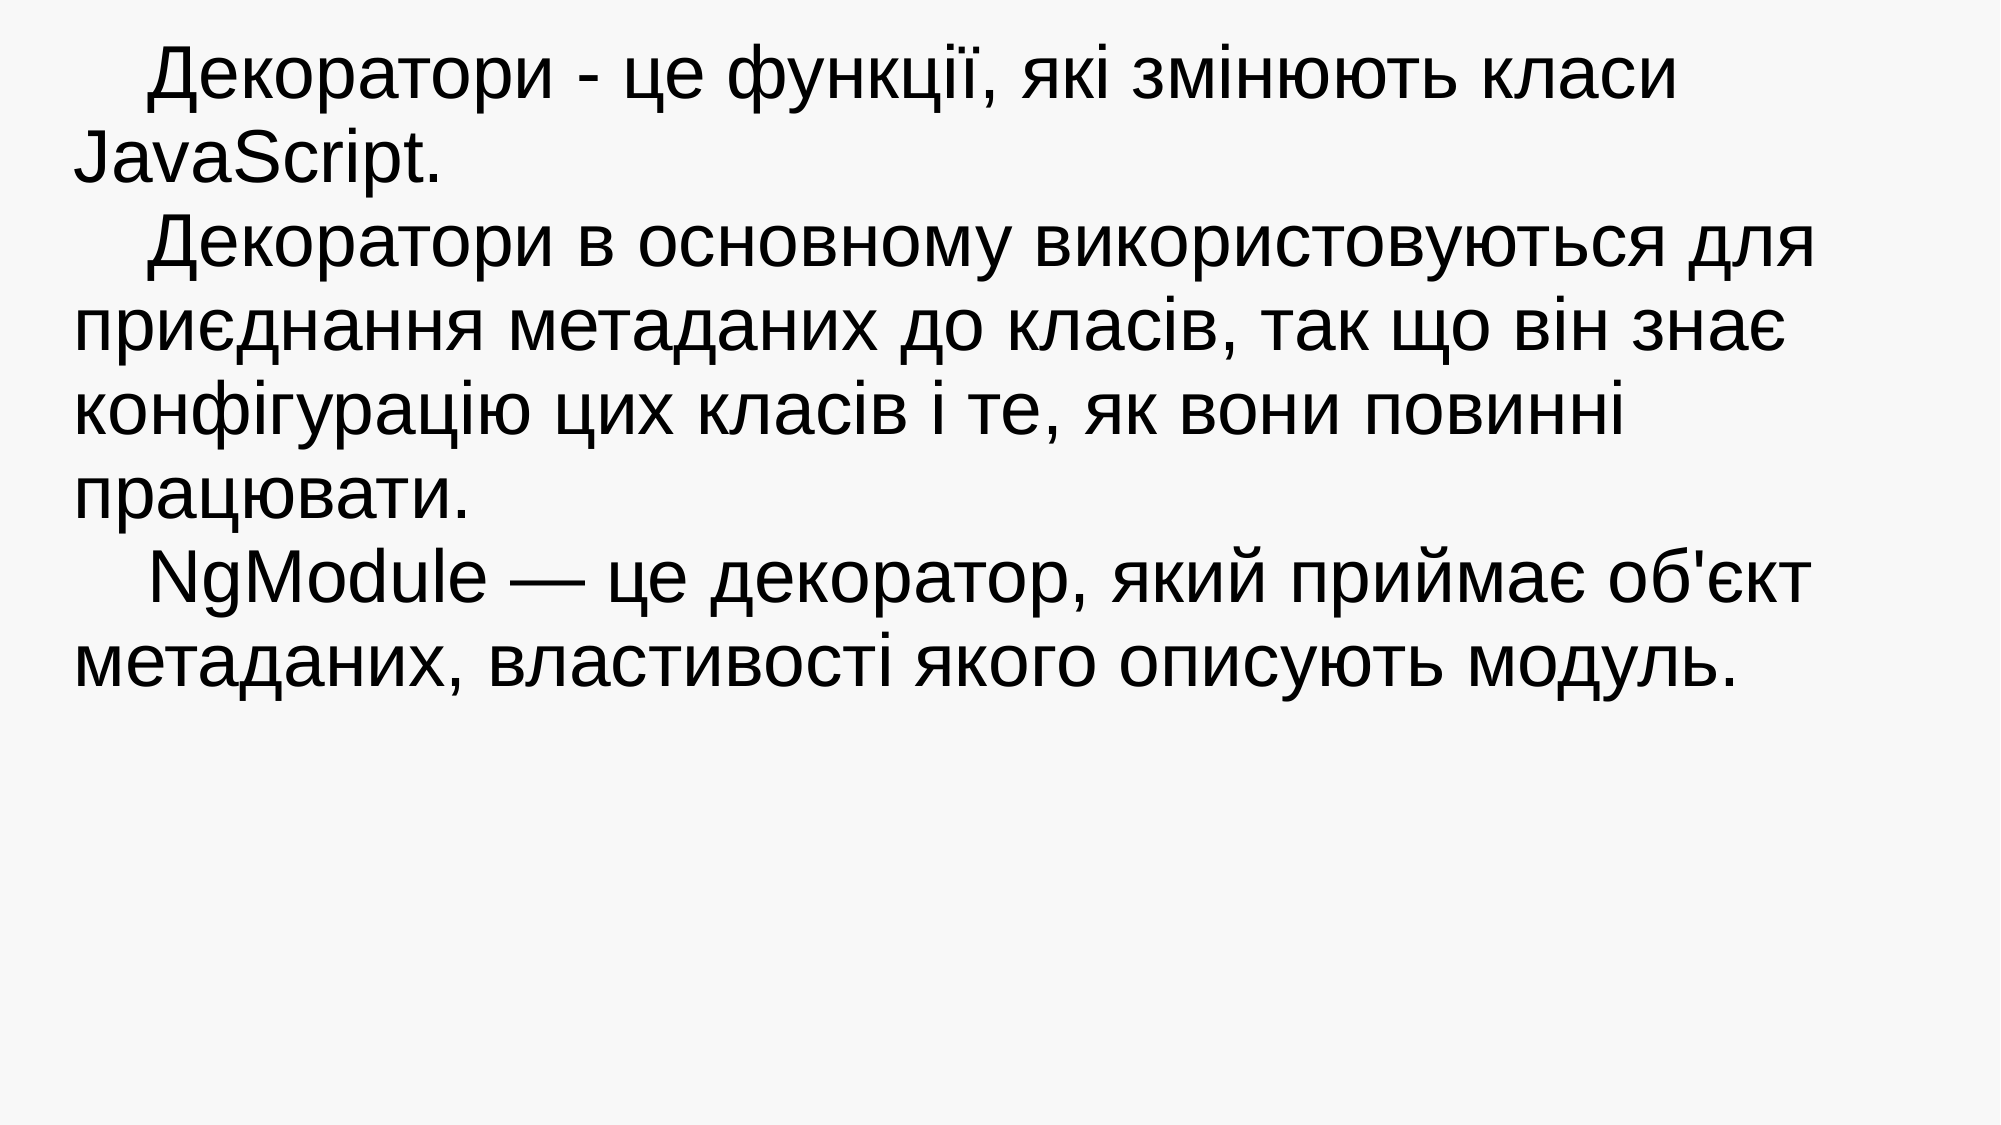

Декоратори - це функції, які змінюють класи JavaScript.
	Декоратори в основному використовуються для приєднання метаданих до класів, так що він знає конфігурацію цих класів і те, як вони повинні працювати.
	NgModule — це декоратор, який приймає об'єкт метаданих, властивості якого описують модуль.